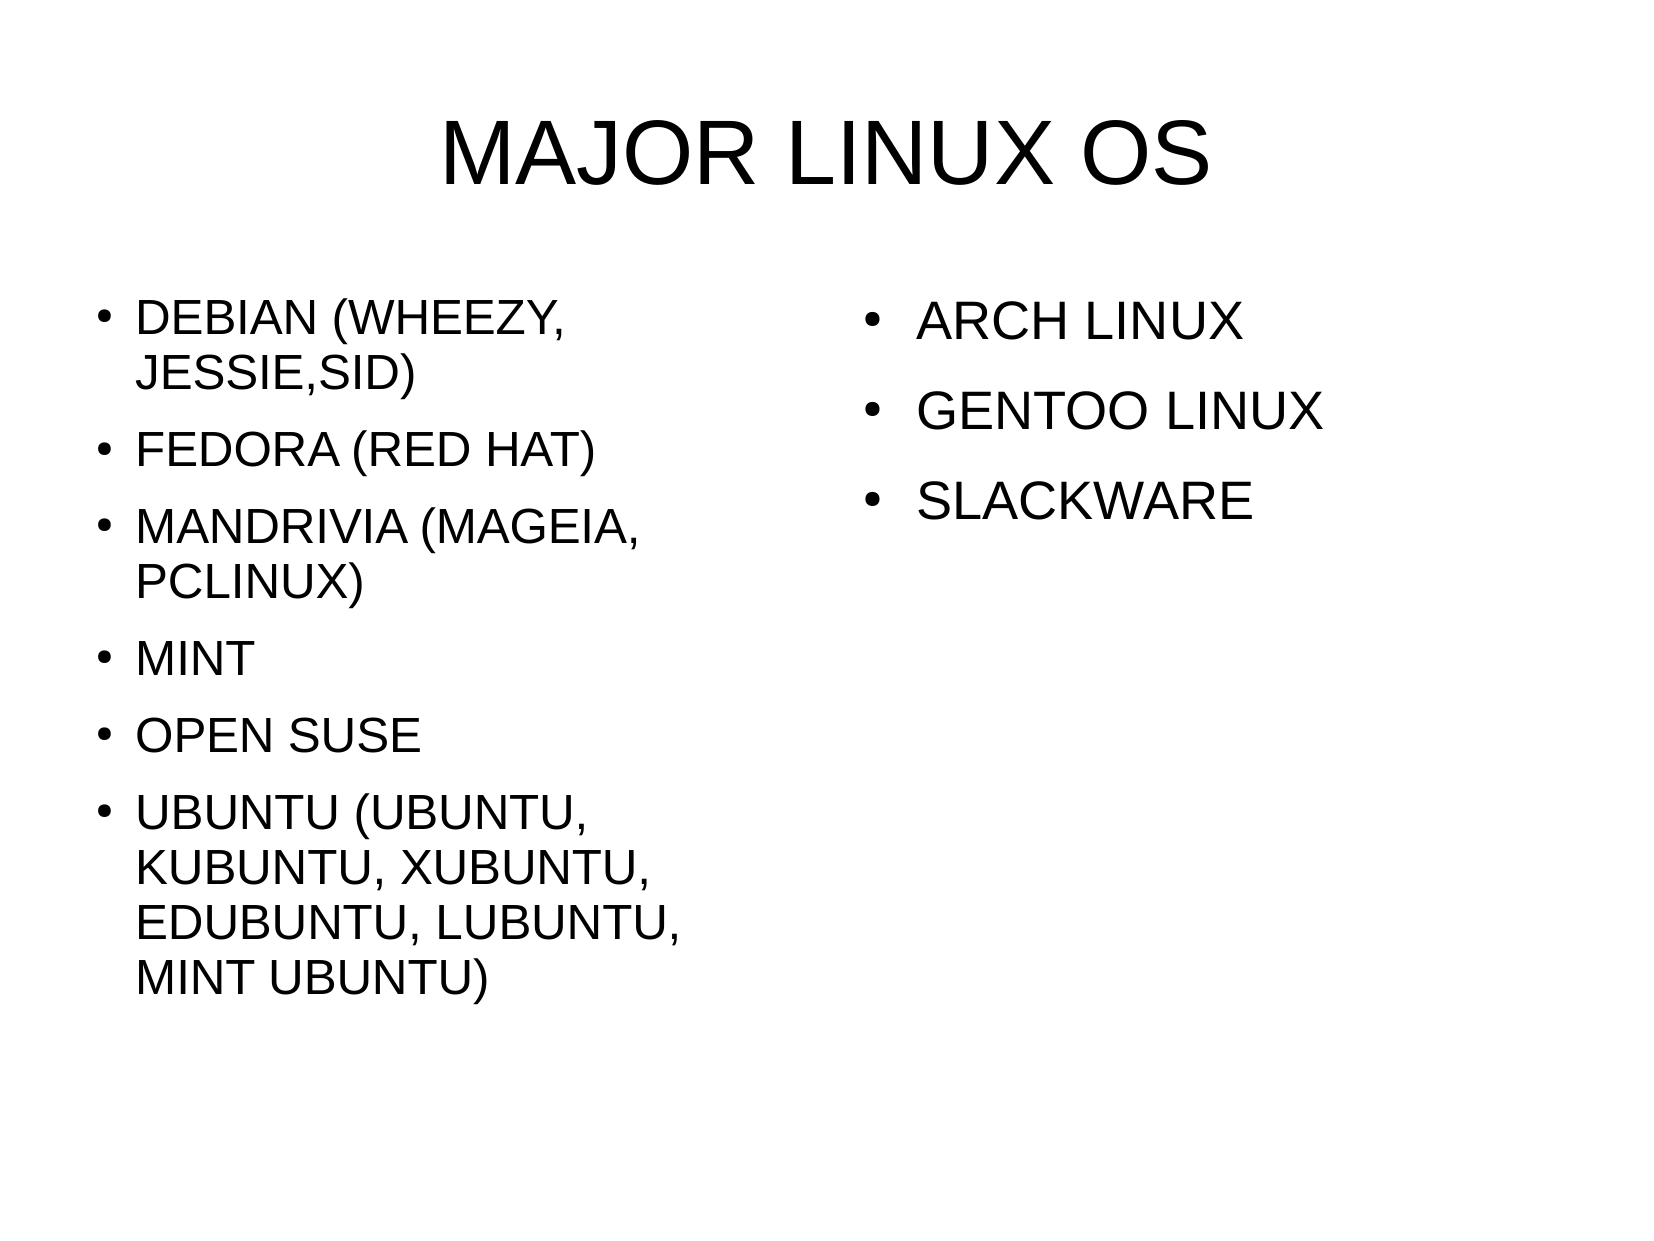

# MAJOR LINUX OS
DEBIAN (WHEEZY, JESSIE,SID)
FEDORA (RED HAT)
MANDRIVIA (MAGEIA, PCLINUX)
MINT
OPEN SUSE
UBUNTU (UBUNTU, KUBUNTU, XUBUNTU, EDUBUNTU, LUBUNTU, MINT UBUNTU)
ARCH LINUX
GENTOO LINUX
SLACKWARE